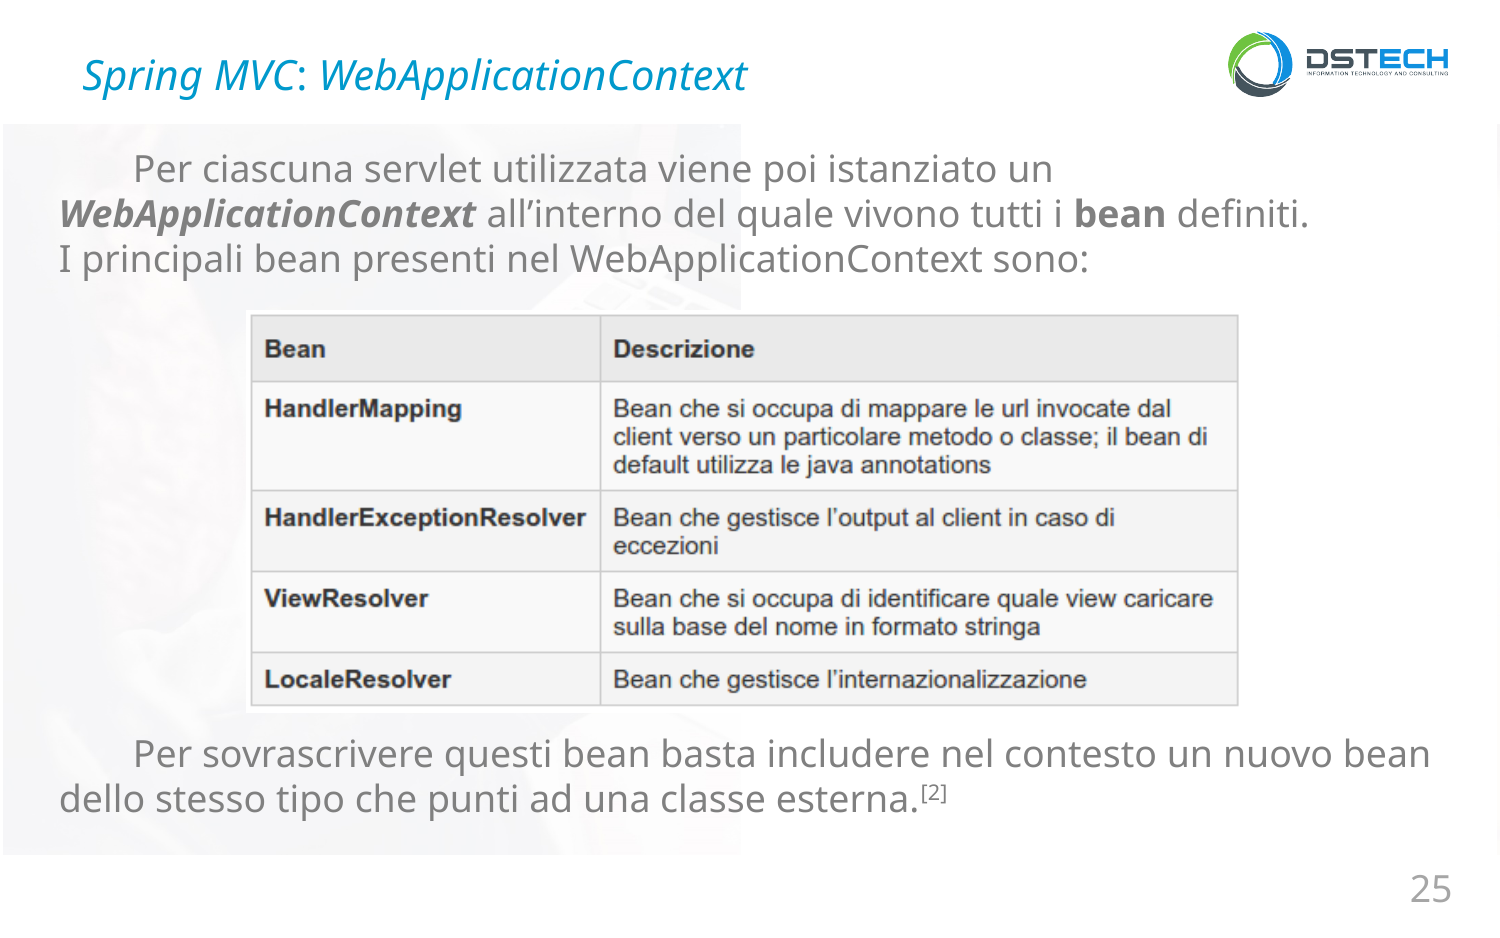

Spring MVC: WebApplicationContext
	Per ciascuna servlet utilizzata viene poi istanziato un WebApplicationContext all’interno del quale vivono tutti i bean definiti.
I principali bean presenti nel WebApplicationContext sono:
	Per sovrascrivere questi bean basta includere nel contesto un nuovo bean dello stesso tipo che punti ad una classe esterna.[2]
25